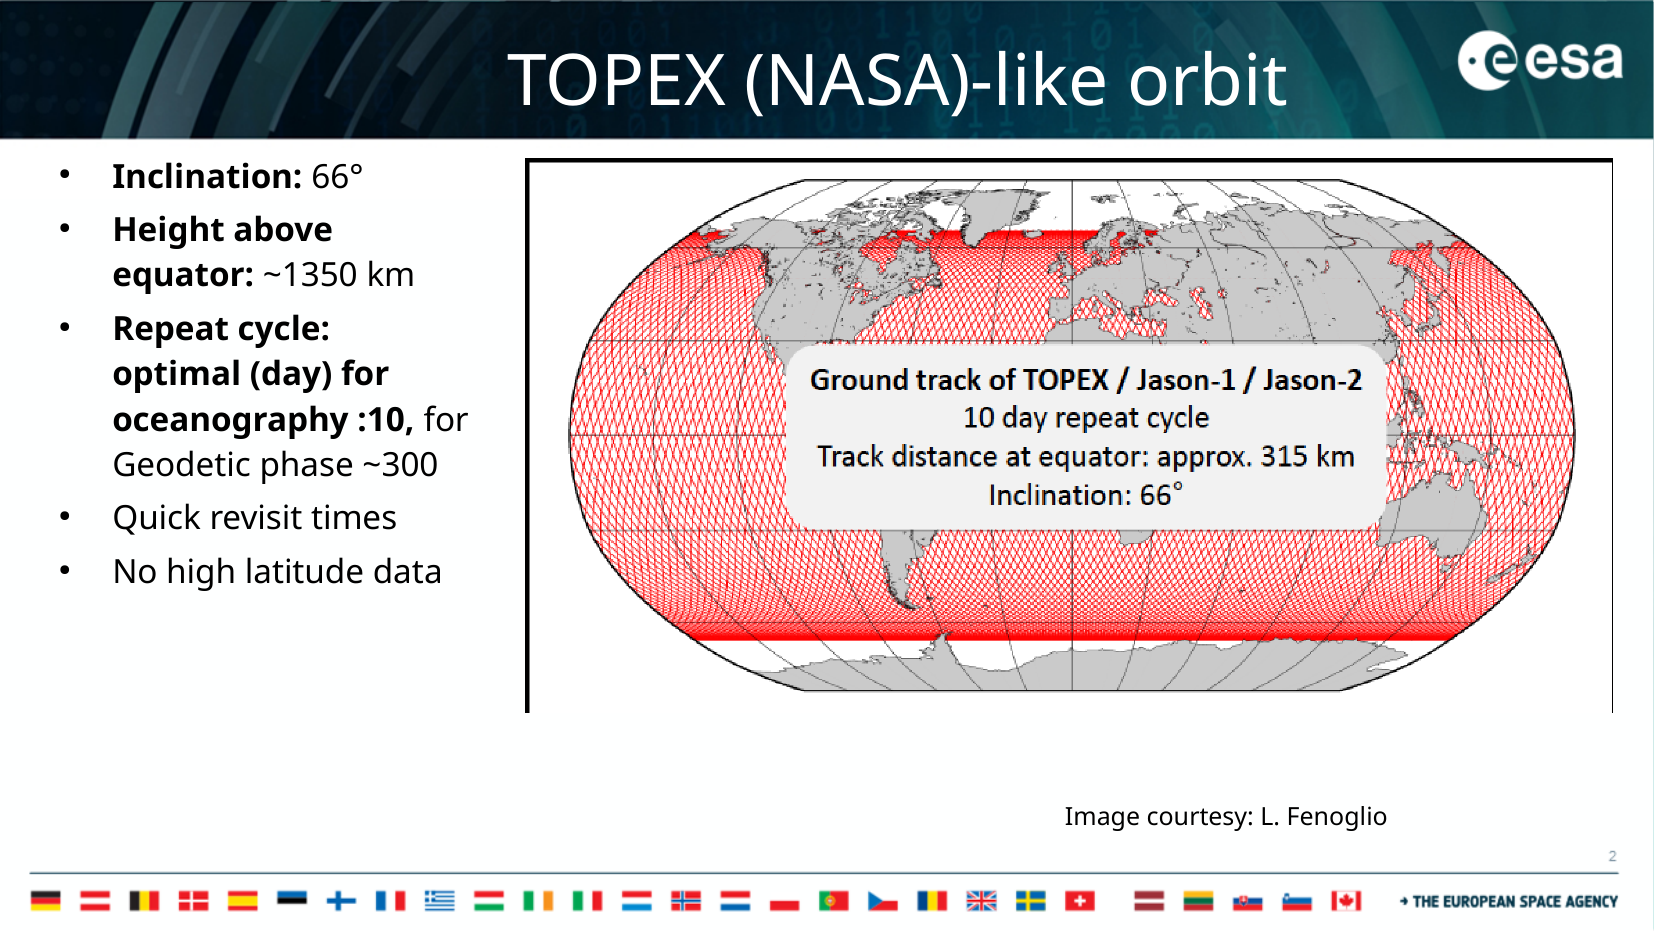

# TOPEX (NASA)-like orbit
Inclination: 66°
Height above equator: ~1350 km
Repeat cycle:	optimal (day) for oceanography :10, for Geodetic phase ~300
Quick revisit times
No high latitude data
Image courtesy: L. Fenoglio